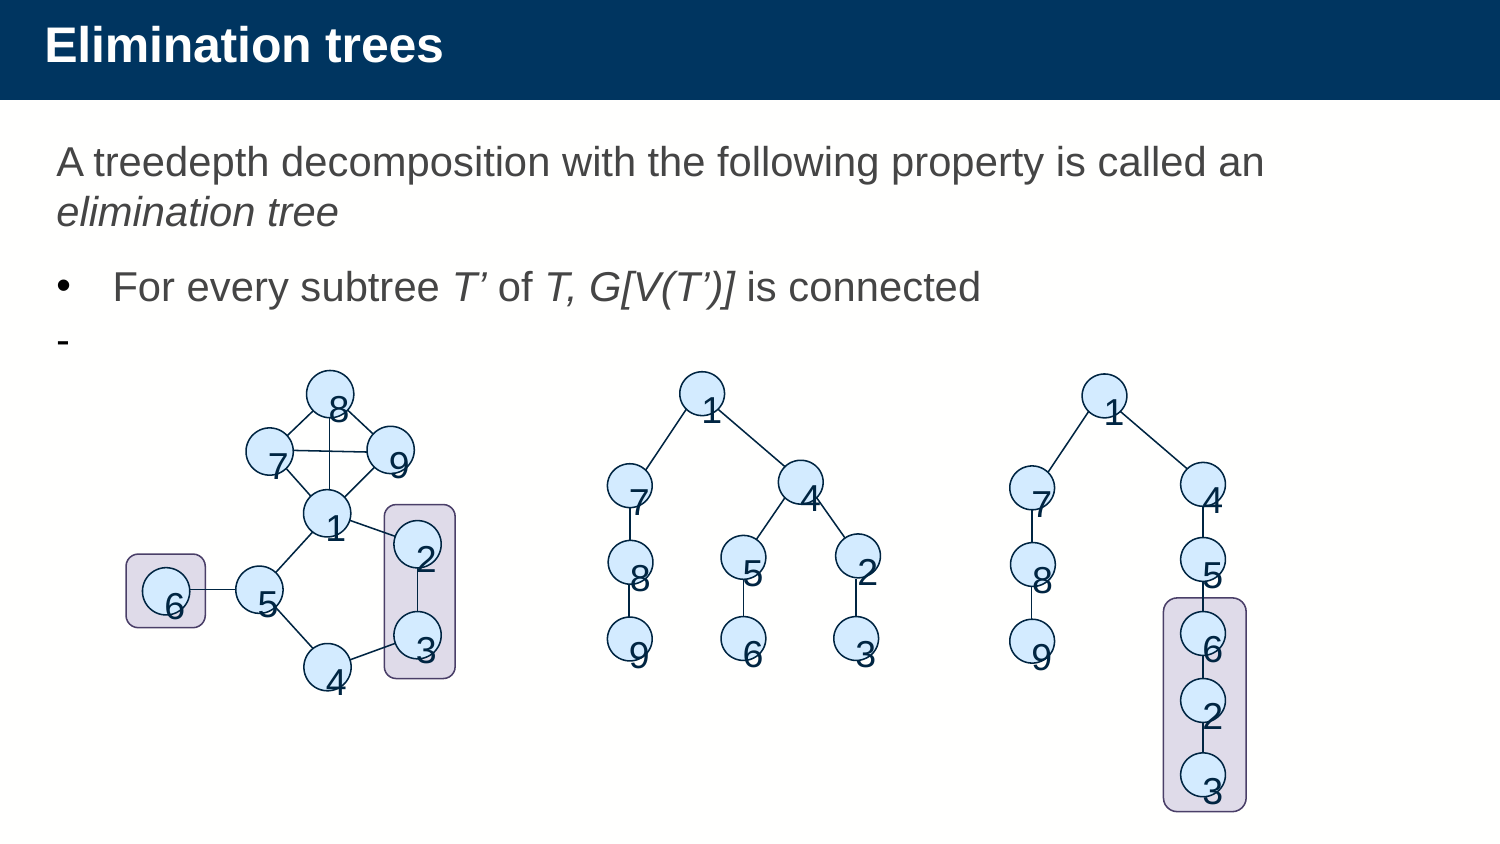

# Elimination trees
A treedepth decomposition with the following property is called an elimination tree
For every subtree T’ of T, G[V(T’)] is connected
8
1
1
4
7
5
8
6
9
2
3
9
7
4
7
1
2
2
5
8
5
6
3
6
3
9
4